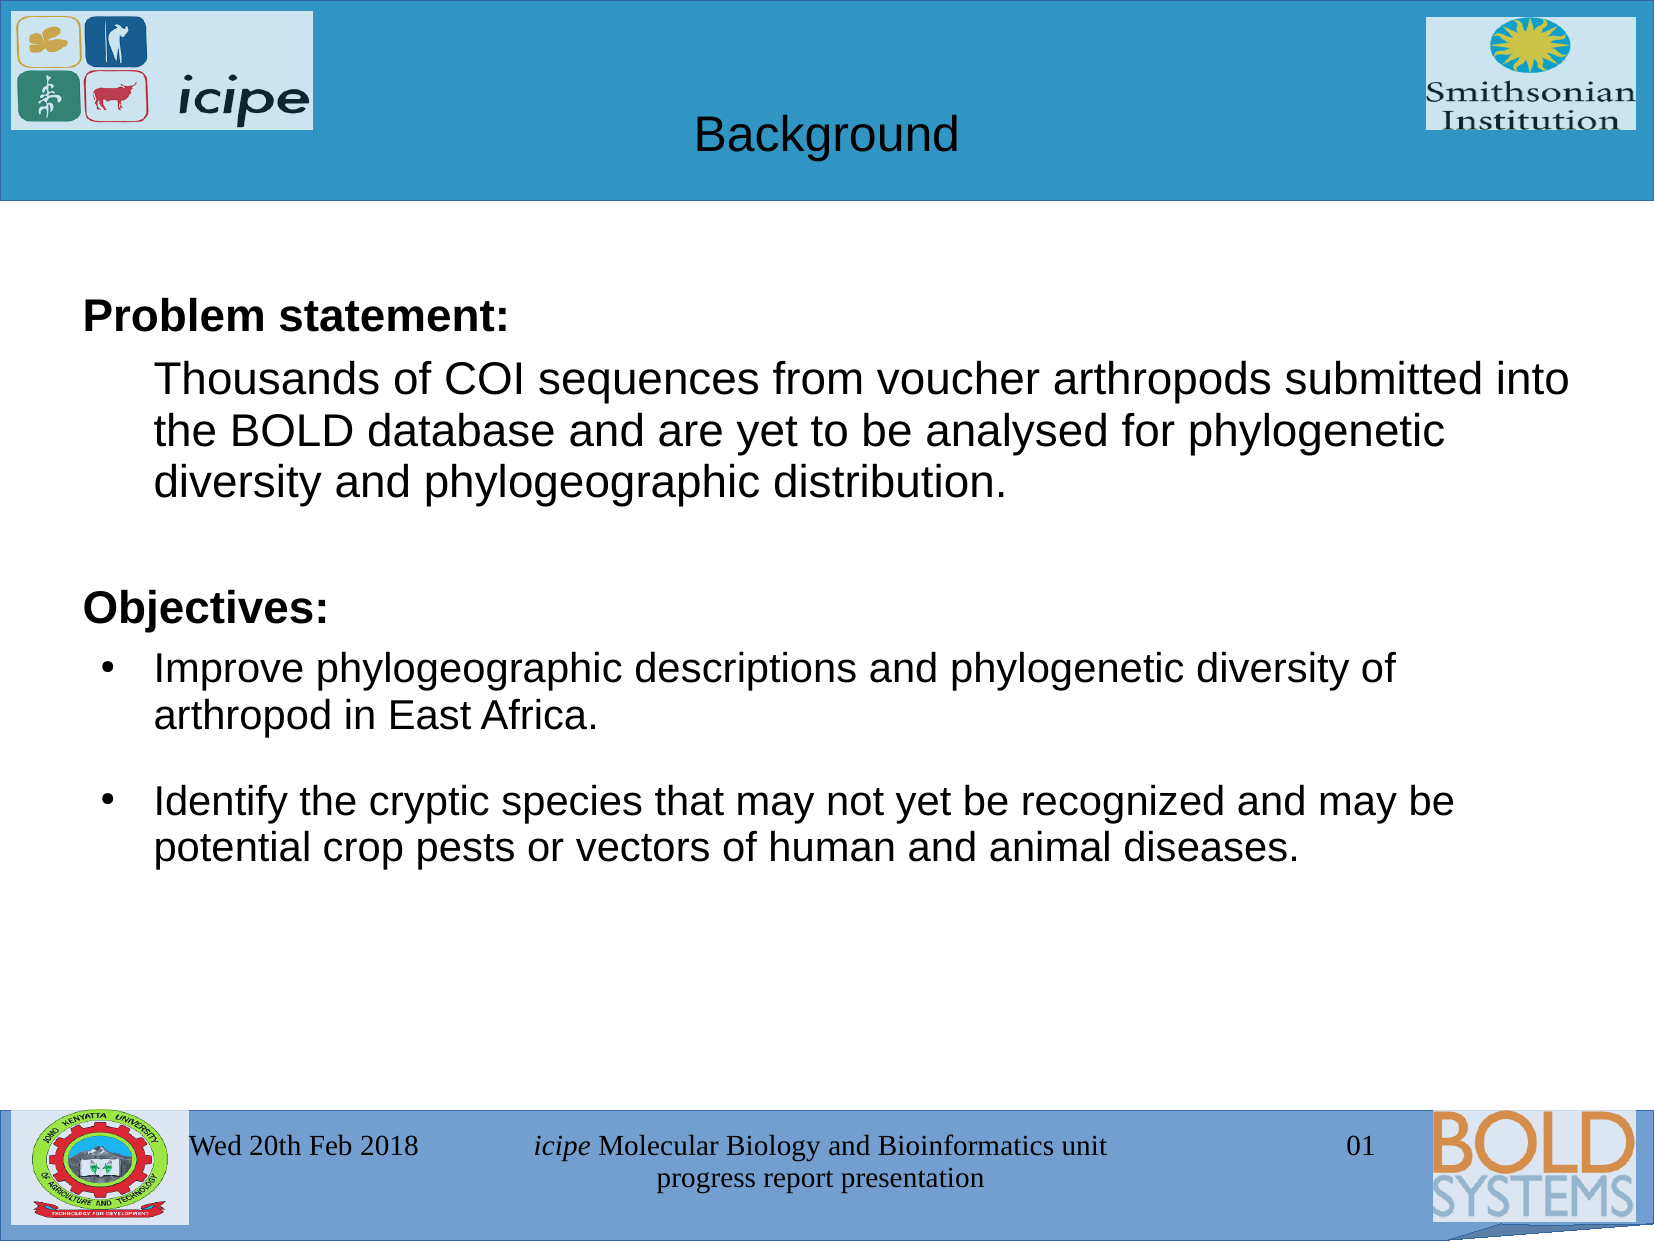

# Background
Problem statement:
Thousands of COI sequences from voucher arthropods submitted into the BOLD database and are yet to be analysed for phylogenetic diversity and phylogeographic distribution.
Objectives:
Improve phylogeographic descriptions and phylogenetic diversity of arthropod in East Africa.
Identify the cryptic species that may not yet be recognized and may be potential crop pests or vectors of human and animal diseases.
3